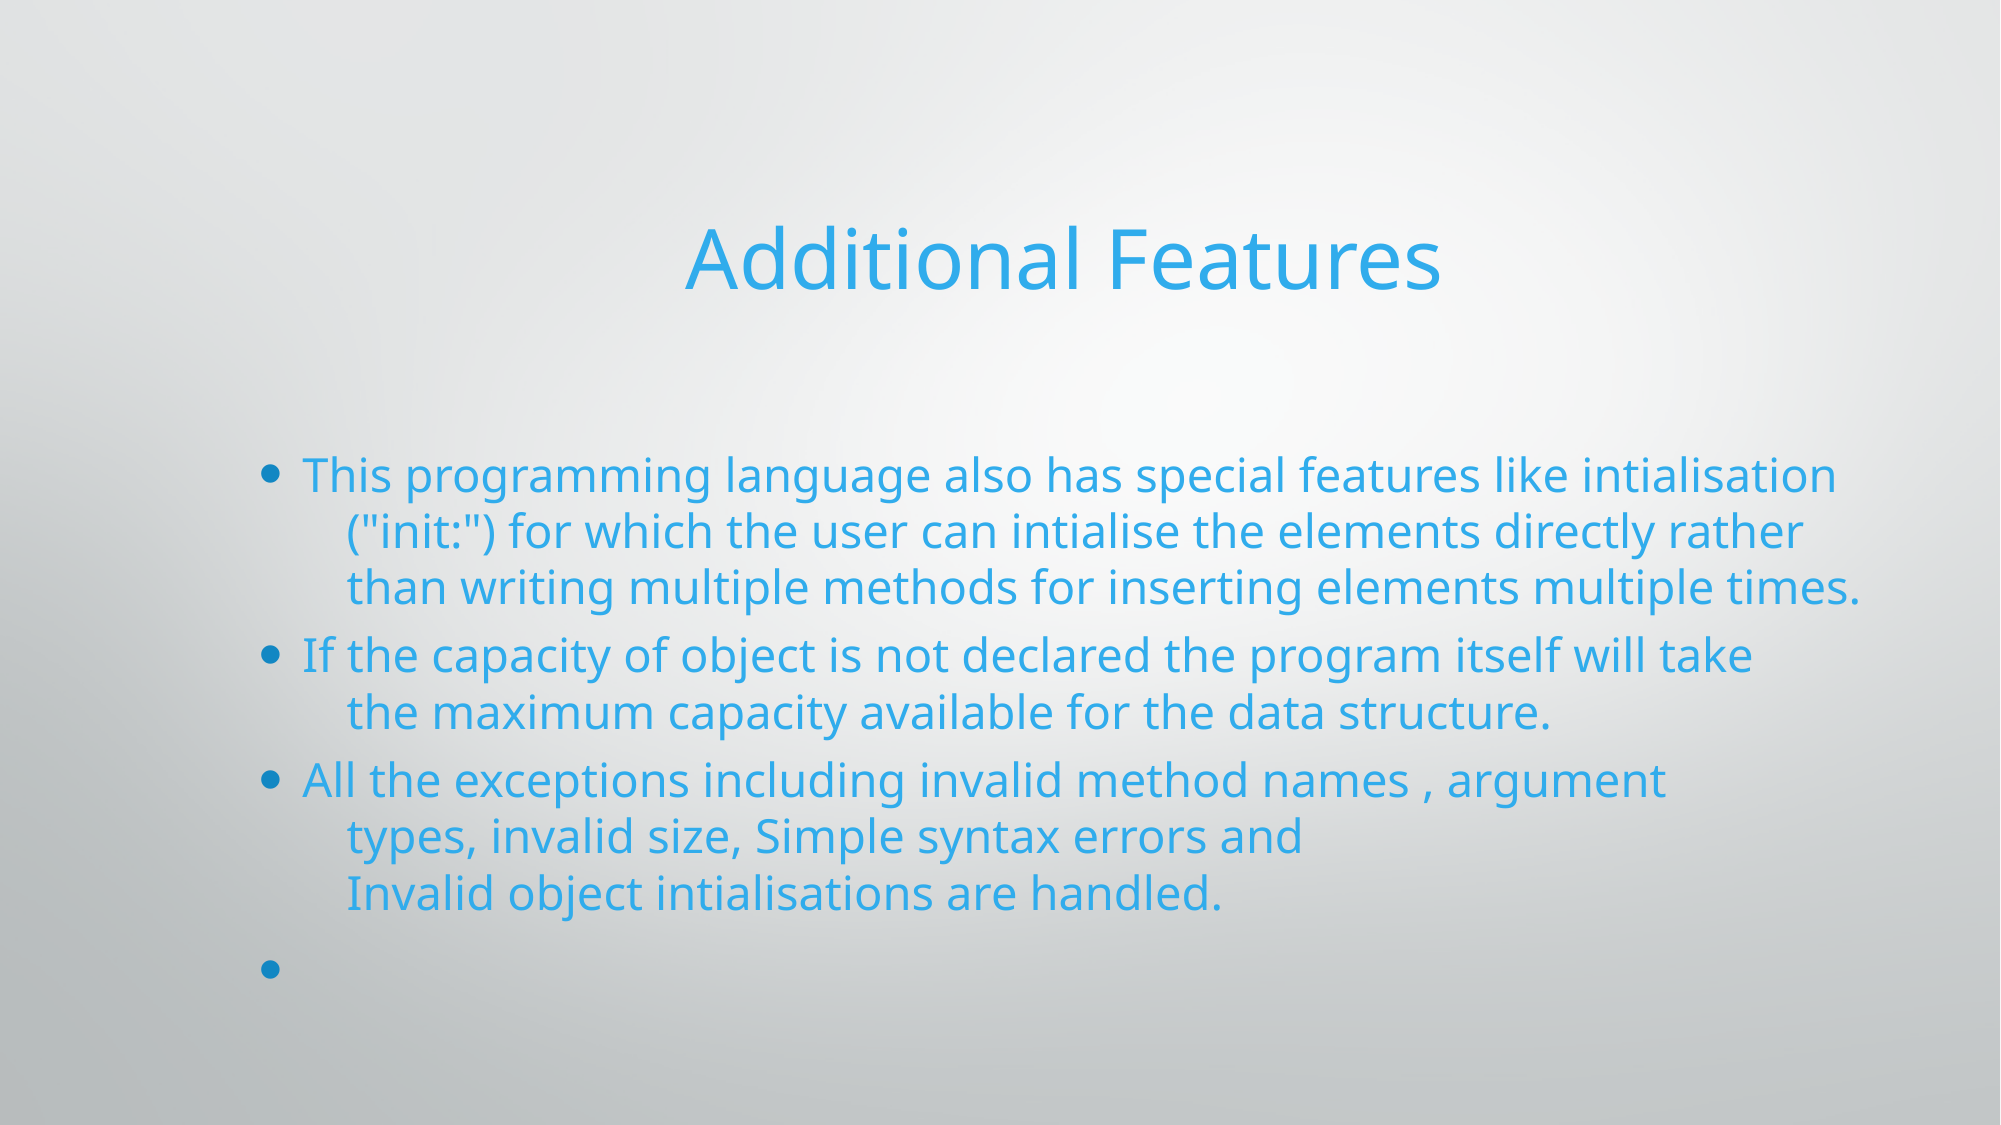

# Additional Features
This programming language also has special features like intialisation ("init:") for which the user can intialise the elements directly rather than writing multiple methods for inserting elements multiple times.
If the capacity of object is not declared the program itself will take the maximum capacity available for the data structure.
All the exceptions including invalid method names , argument types, invalid size, Simple syntax errors and Invalid object intialisations are handled.